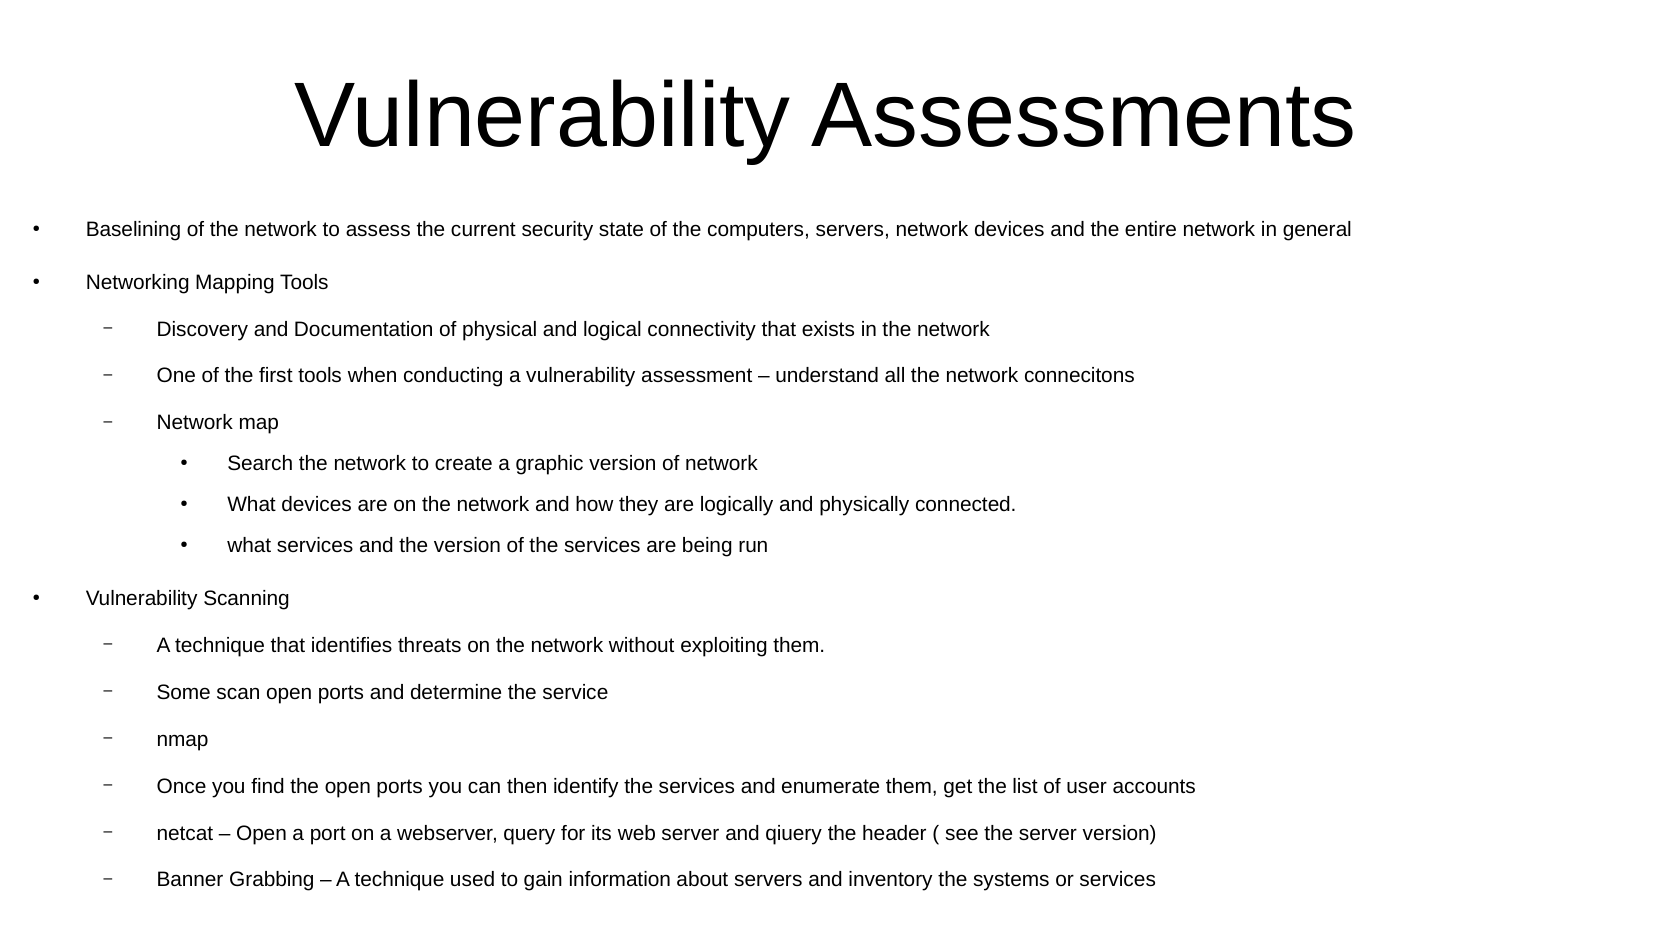

# Vulnerability Assessments
Baselining of the network to assess the current security state of the computers, servers, network devices and the entire network in general
Networking Mapping Tools
Discovery and Documentation of physical and logical connectivity that exists in the network
One of the first tools when conducting a vulnerability assessment – understand all the network connecitons
Network map
Search the network to create a graphic version of network
What devices are on the network and how they are logically and physically connected.
what services and the version of the services are being run
Vulnerability Scanning
A technique that identifies threats on the network without exploiting them.
Some scan open ports and determine the service
nmap
Once you find the open ports you can then identify the services and enumerate them, get the list of user accounts
netcat – Open a port on a webserver, query for its web server and qiuery the header ( see the server version)
Banner Grabbing – A technique used to gain information about servers and inventory the systems or services